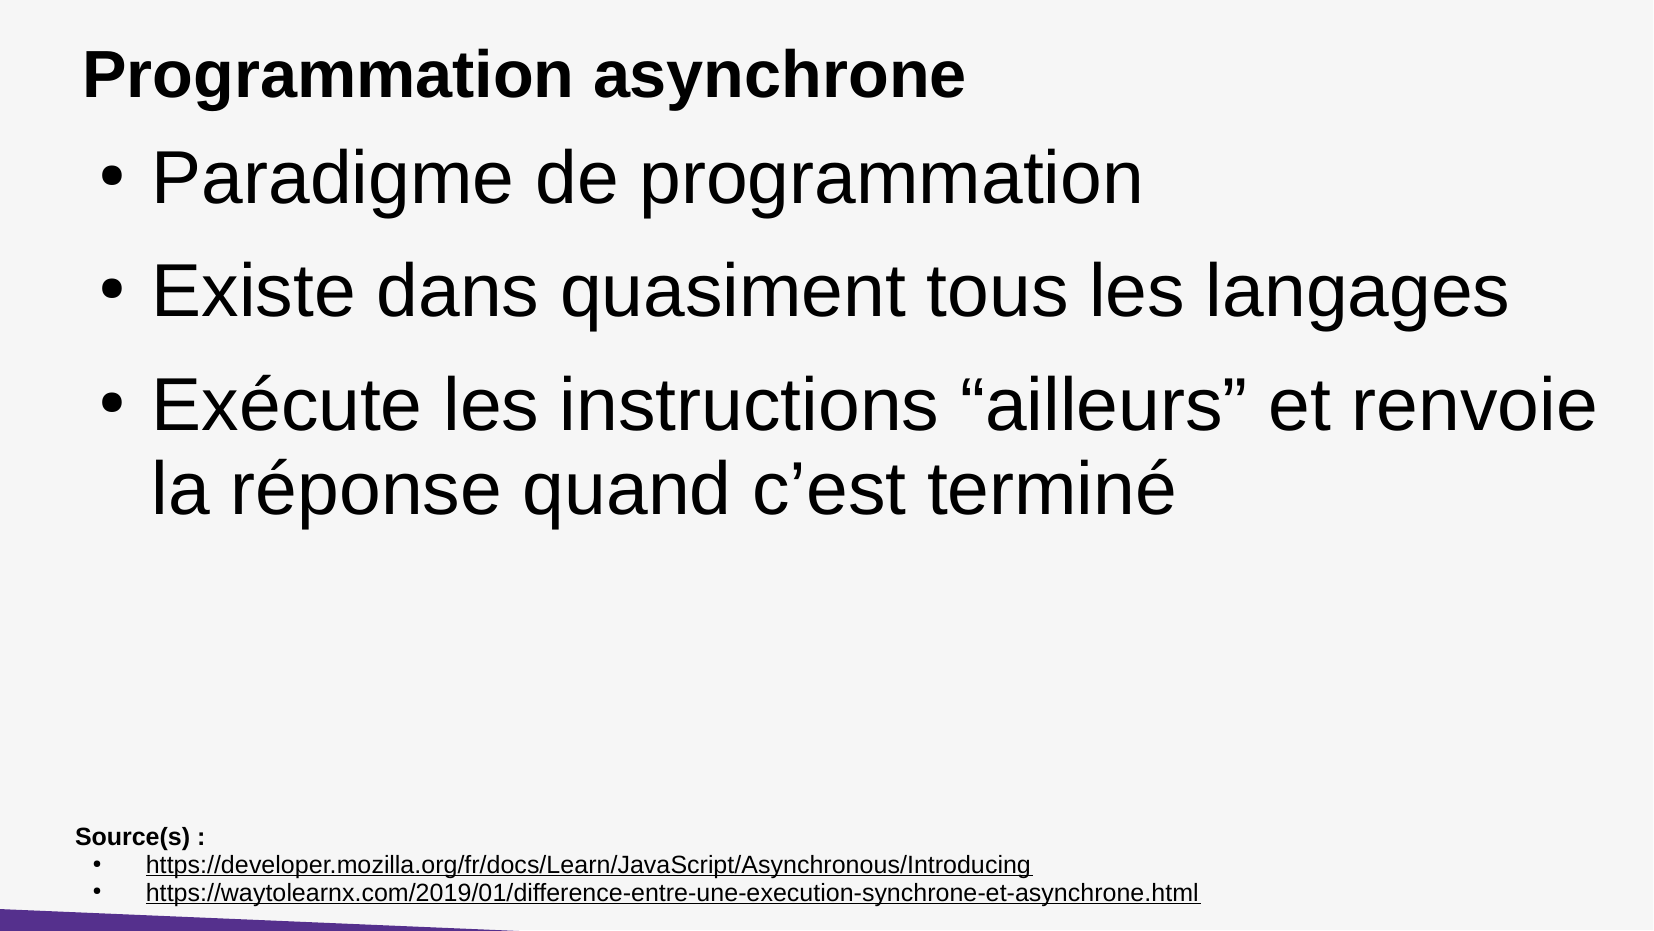

# Programmation asynchrone
Paradigme de programmation
Existe dans quasiment tous les langages
Exécute les instructions “ailleurs” et renvoie la réponse quand c’est terminé
Source(s) :
https://developer.mozilla.org/fr/docs/Learn/JavaScript/Asynchronous/Introducing
https://waytolearnx.com/2019/01/difference-entre-une-execution-synchrone-et-asynchrone.html